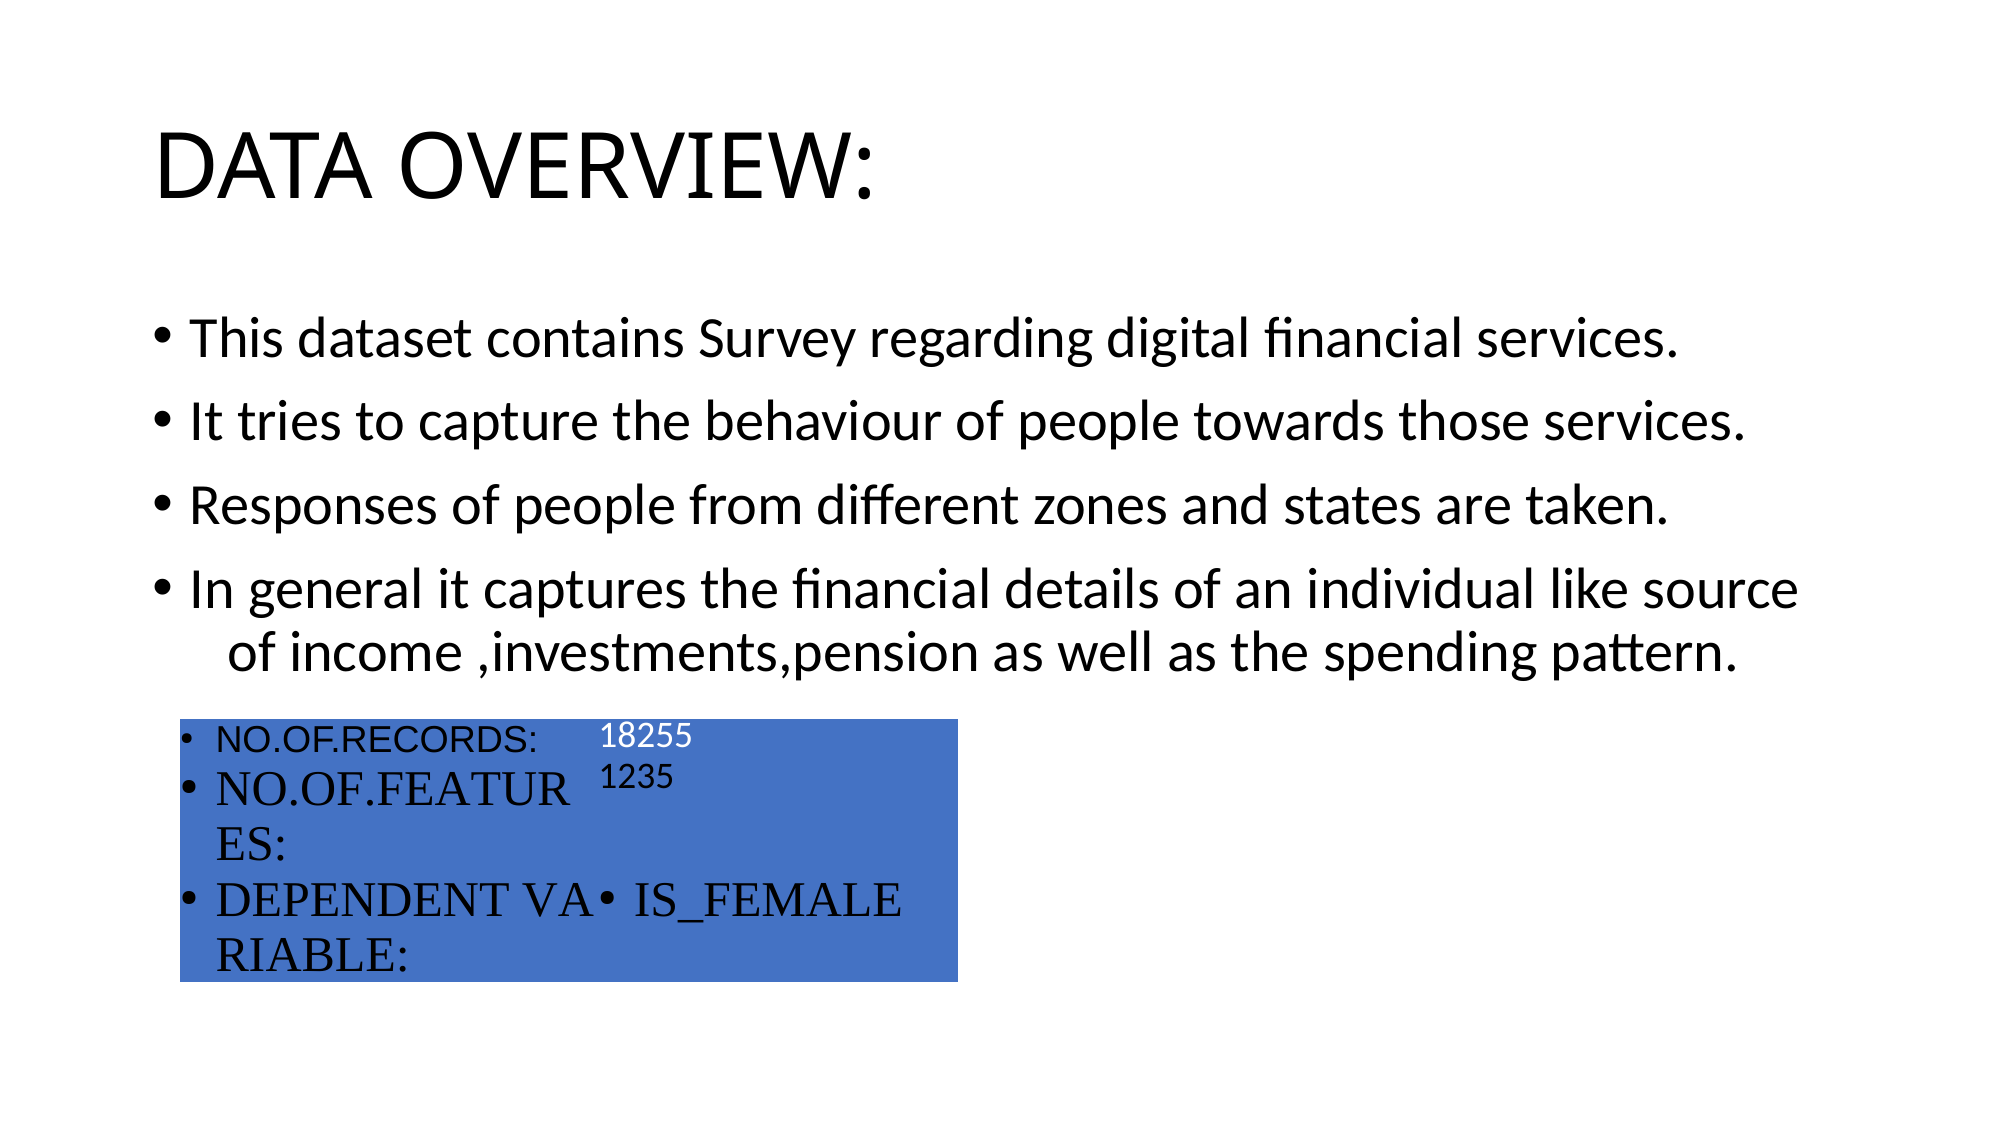

# DATA OVERVIEW:
This dataset contains Survey regarding digital financial services.
It tries to capture the behaviour of people towards those services.
Responses of people from different zones and states are taken.
In general it captures the financial details of an individual like source of income ,investments,pension as well as the spending pattern.
| NO.OF.RECORDS: | 18255 |
| --- | --- |
| NO.OF.FEATURES: | 1235 |
| DEPENDENT VARIABLE: | IS\_FEMALE |